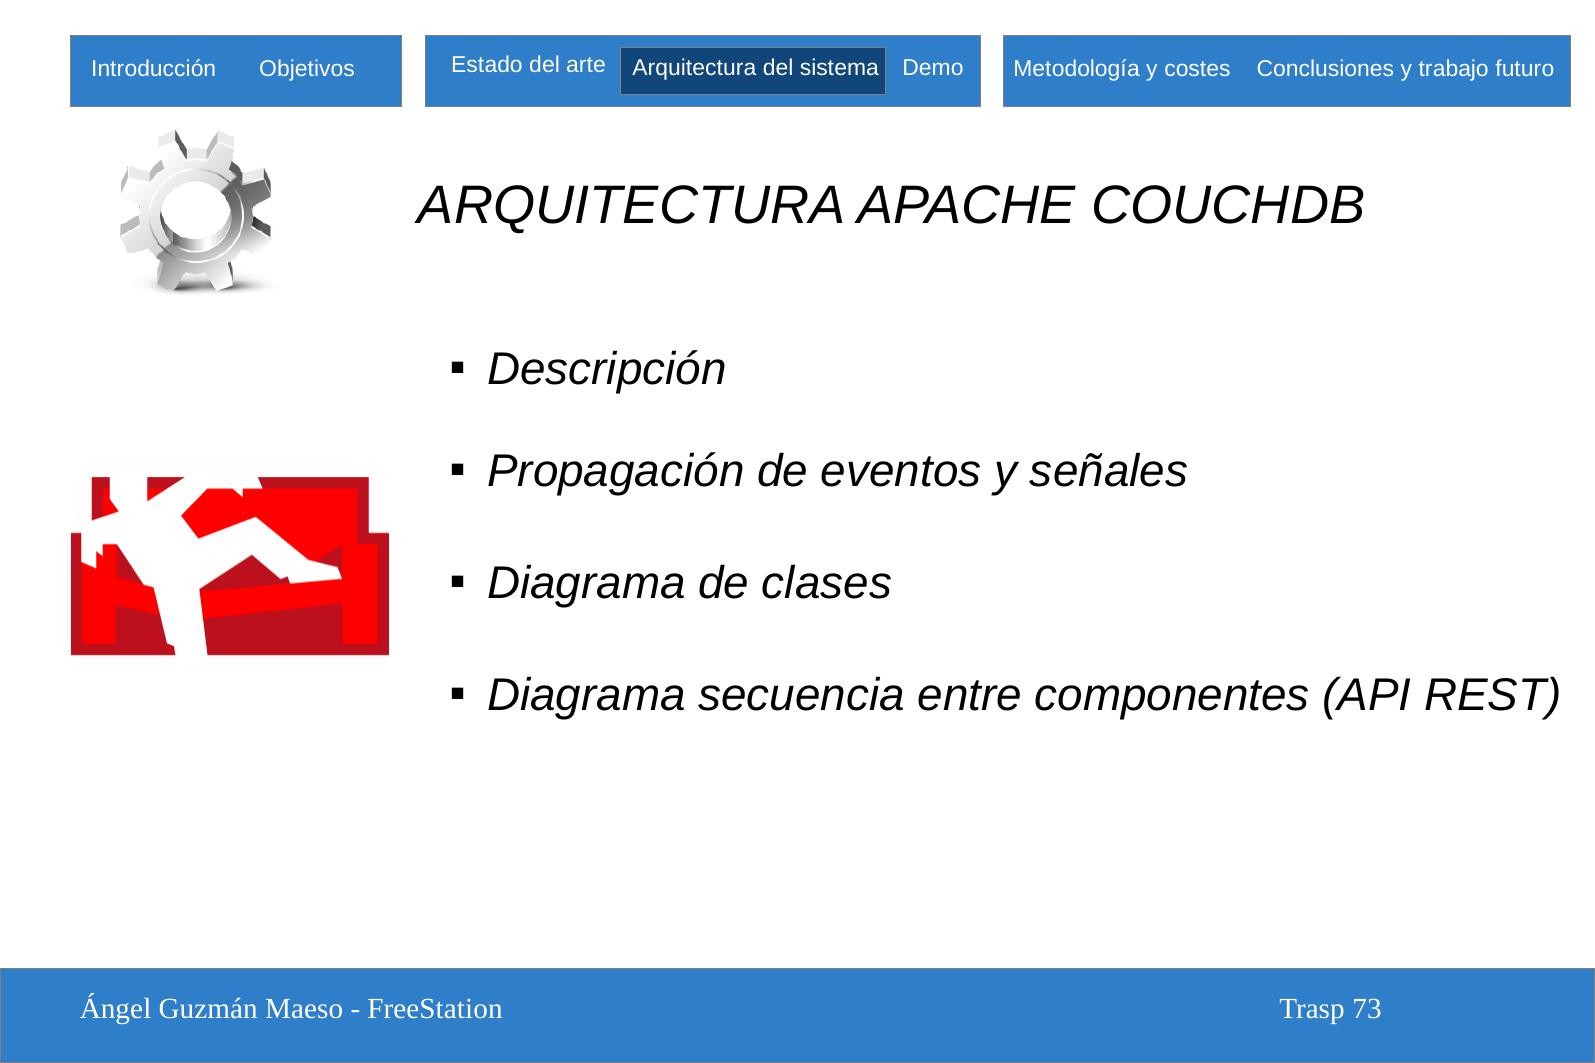

Metodología y costes
Conclusiones y trabajo futuro
Introducción
# Objetivos
Estado del arte
Estado del arte
Arquitectura del sistema
Arquitectura del sistema
Demo
Demo
ARQUITECTURA APACHE COUCHDB
Descripción
Propagación de eventos y señales
Diagrama de clases
Diagrama secuencia entre componentes (API REST)
73